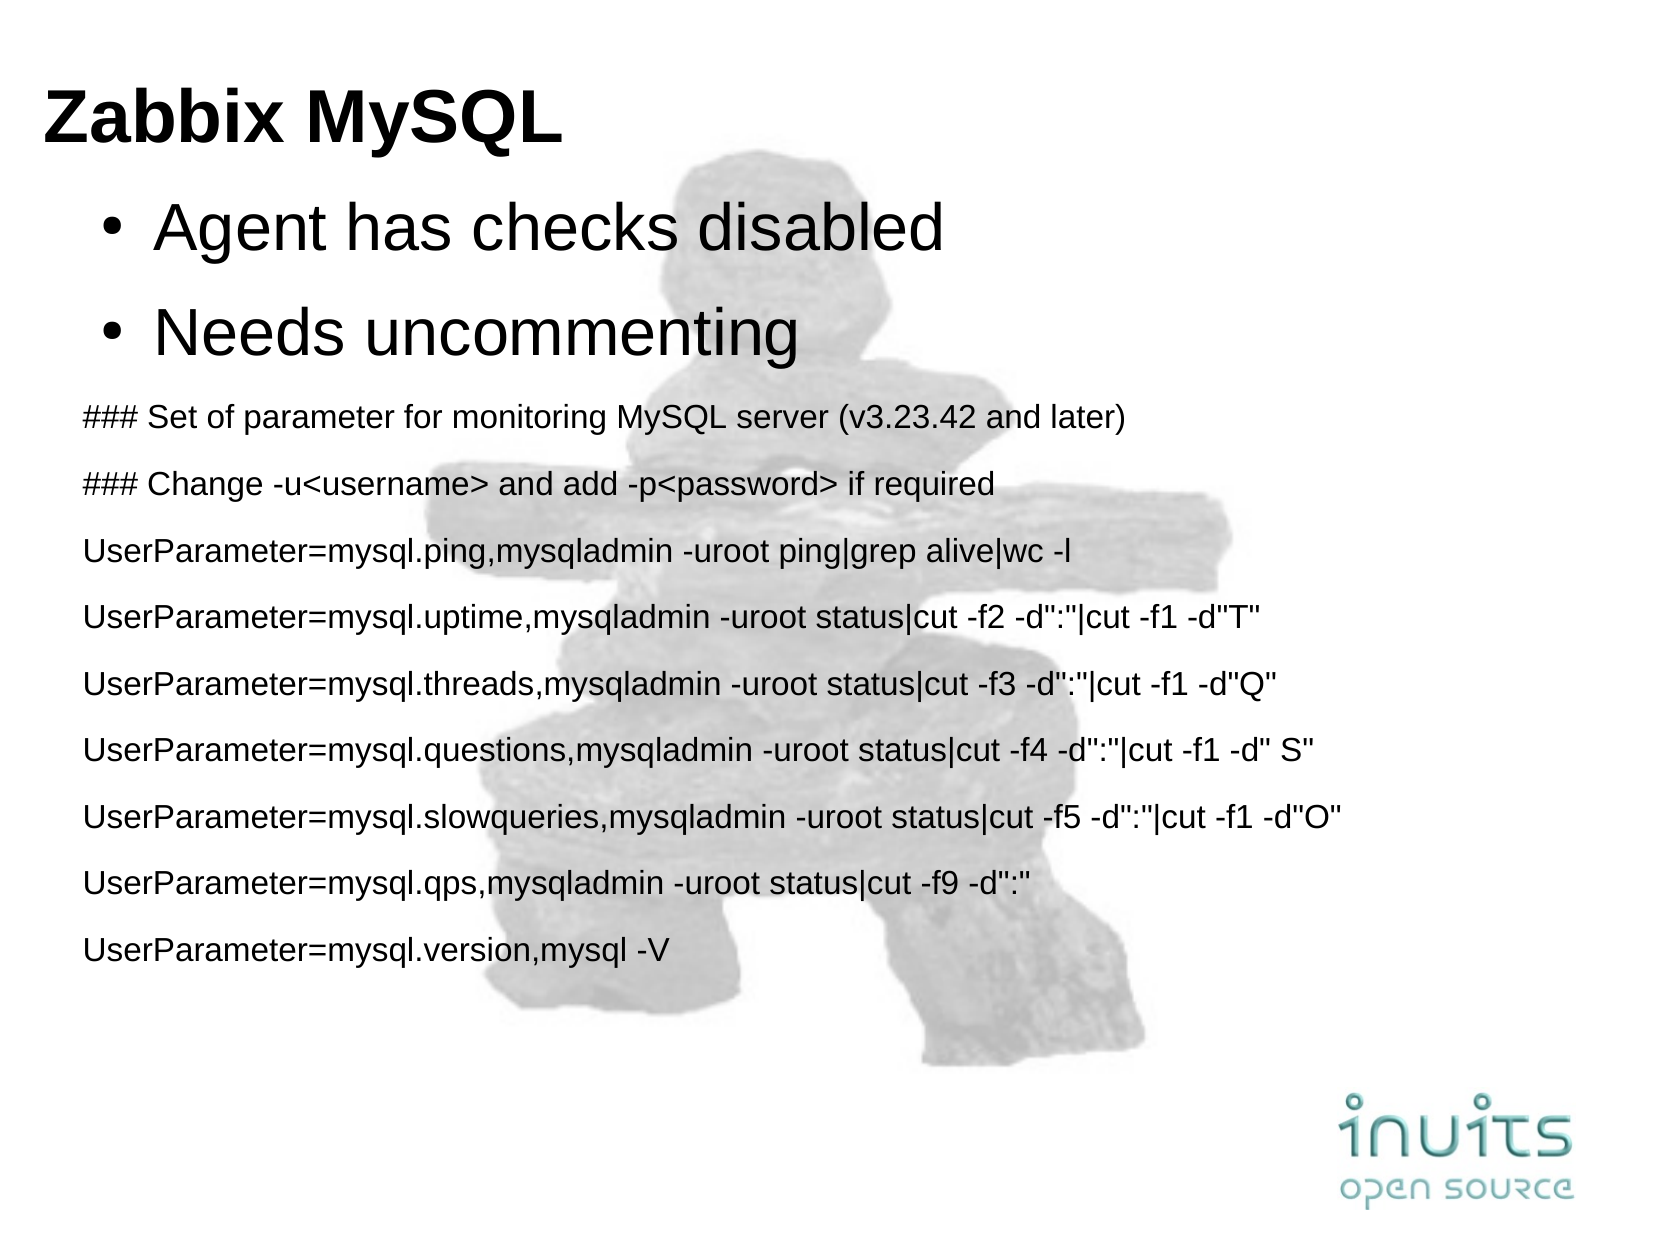

# Zabbix MySQL
Agent has checks disabled
Needs uncommenting
### Set of parameter for monitoring MySQL server (v3.23.42 and later)
### Change -u<username> and add -p<password> if required
UserParameter=mysql.ping,mysqladmin -uroot ping|grep alive|wc -l
UserParameter=mysql.uptime,mysqladmin -uroot status|cut -f2 -d":"|cut -f1 -d"T"
UserParameter=mysql.threads,mysqladmin -uroot status|cut -f3 -d":"|cut -f1 -d"Q"
UserParameter=mysql.questions,mysqladmin -uroot status|cut -f4 -d":"|cut -f1 -d" S"
UserParameter=mysql.slowqueries,mysqladmin -uroot status|cut -f5 -d":"|cut -f1 -d"O"
UserParameter=mysql.qps,mysqladmin -uroot status|cut -f9 -d":"
UserParameter=mysql.version,mysql -V
47